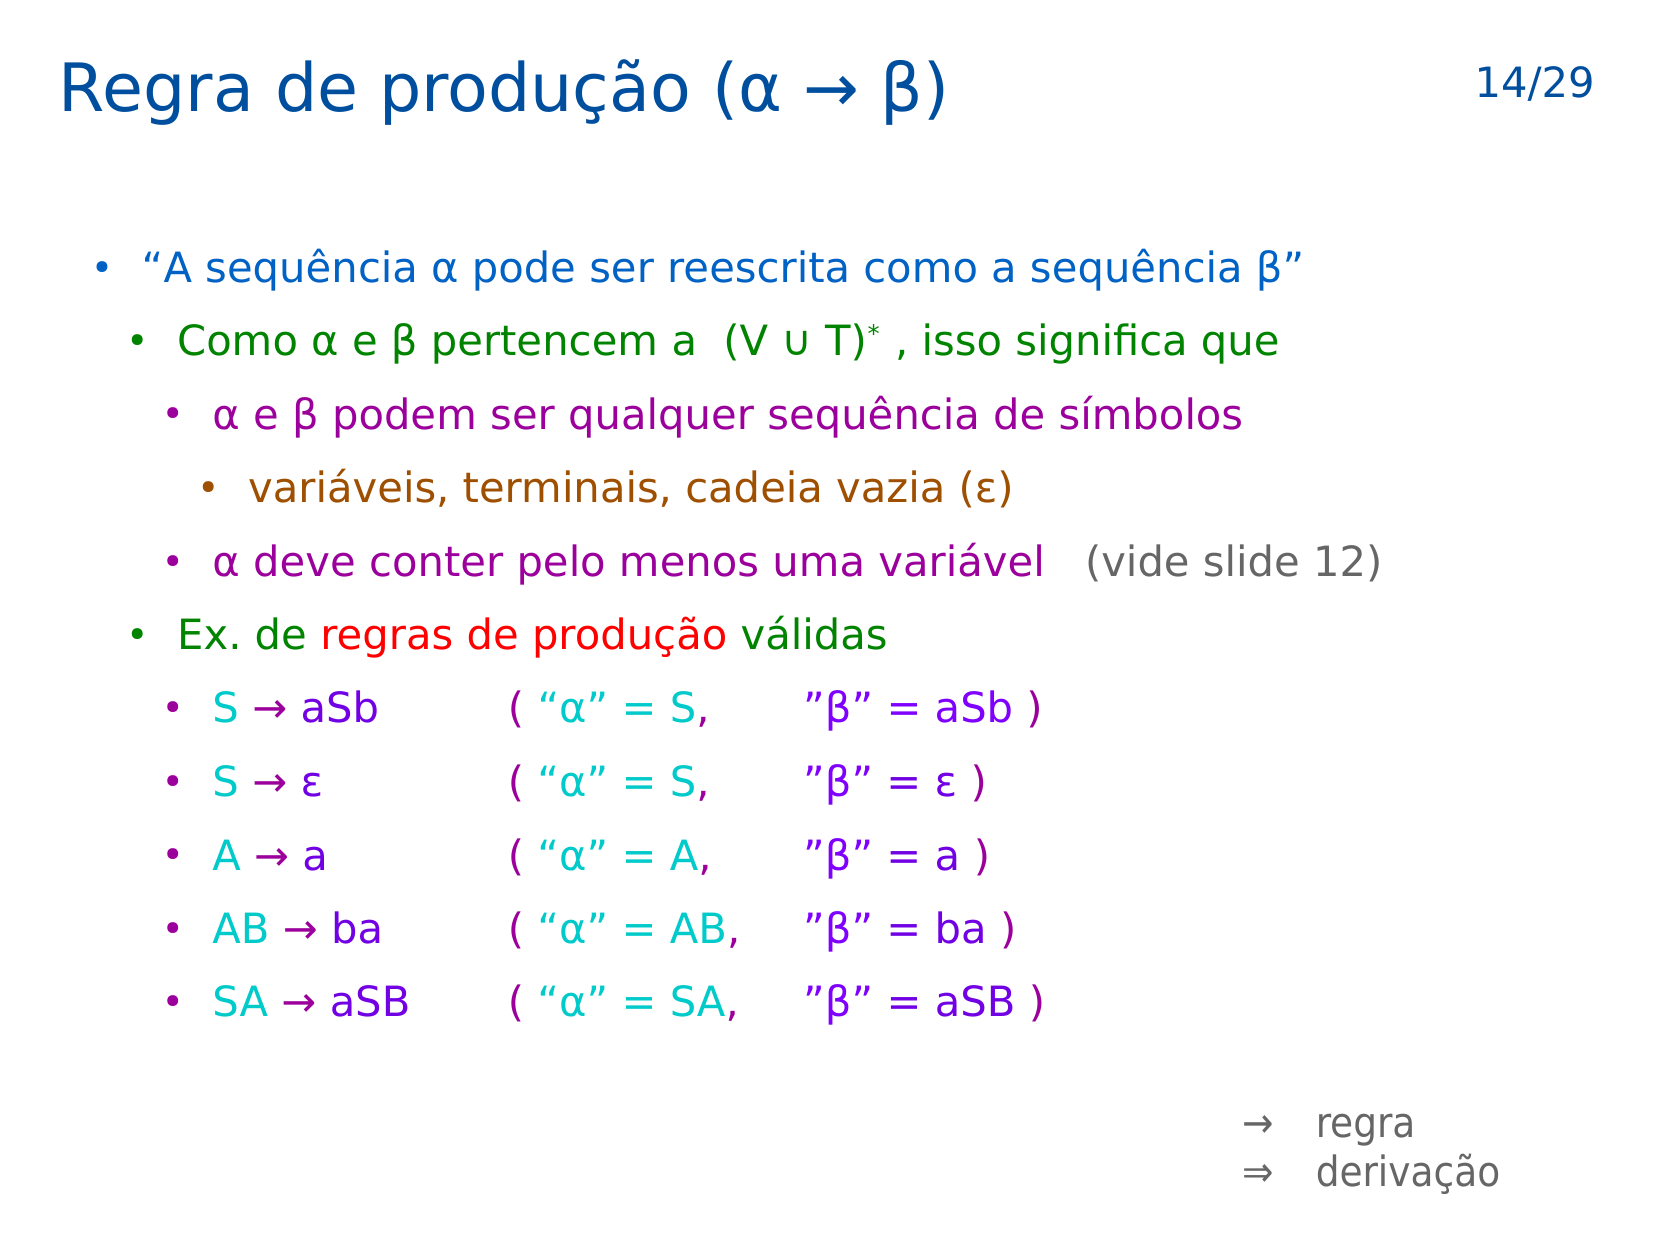

# Regra de produção (α → β)
14
“A sequência α pode ser reescrita como a sequência β”
Como α e β pertencem a (V ∪ T)* , isso significa que
α e β podem ser qualquer sequência de símbolos
variáveis, terminais, cadeia vazia (ε)
α deve conter pelo menos uma variável (vide slide 12)
Ex. de regras de produção válidas
S → aSb 		( “α” = S,		”β” = aSb )
S → ε 		( “α” = S, 	”β” = ε )
A → a 		( “α” = A, 	”β” = a )
AB → ba 	( “α” = AB,	”β” = ba )
SA → aSB 	( “α” = SA,	”β” = aSB )
→	regra
⇒	derivação